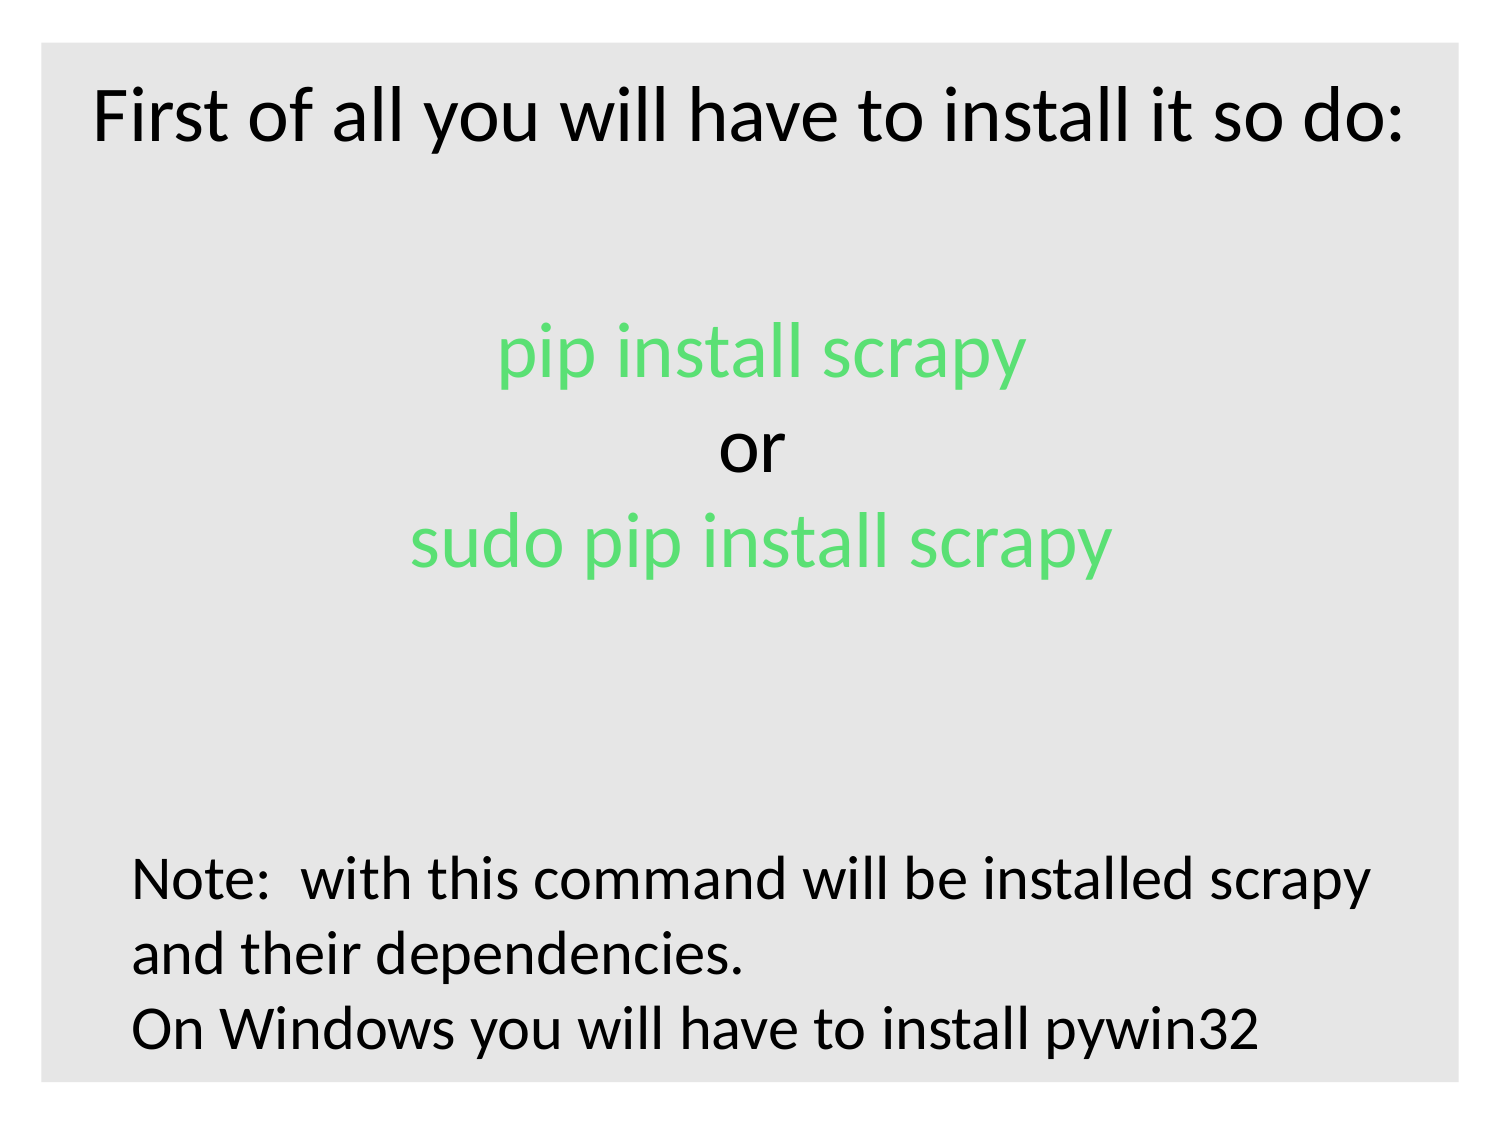

First of all you will have to install it so do:
Note: with this command will be installed scrapy and their dependencies.
On Windows you will have to install pywin32
pip install scrapy
or
sudo pip install scrapy